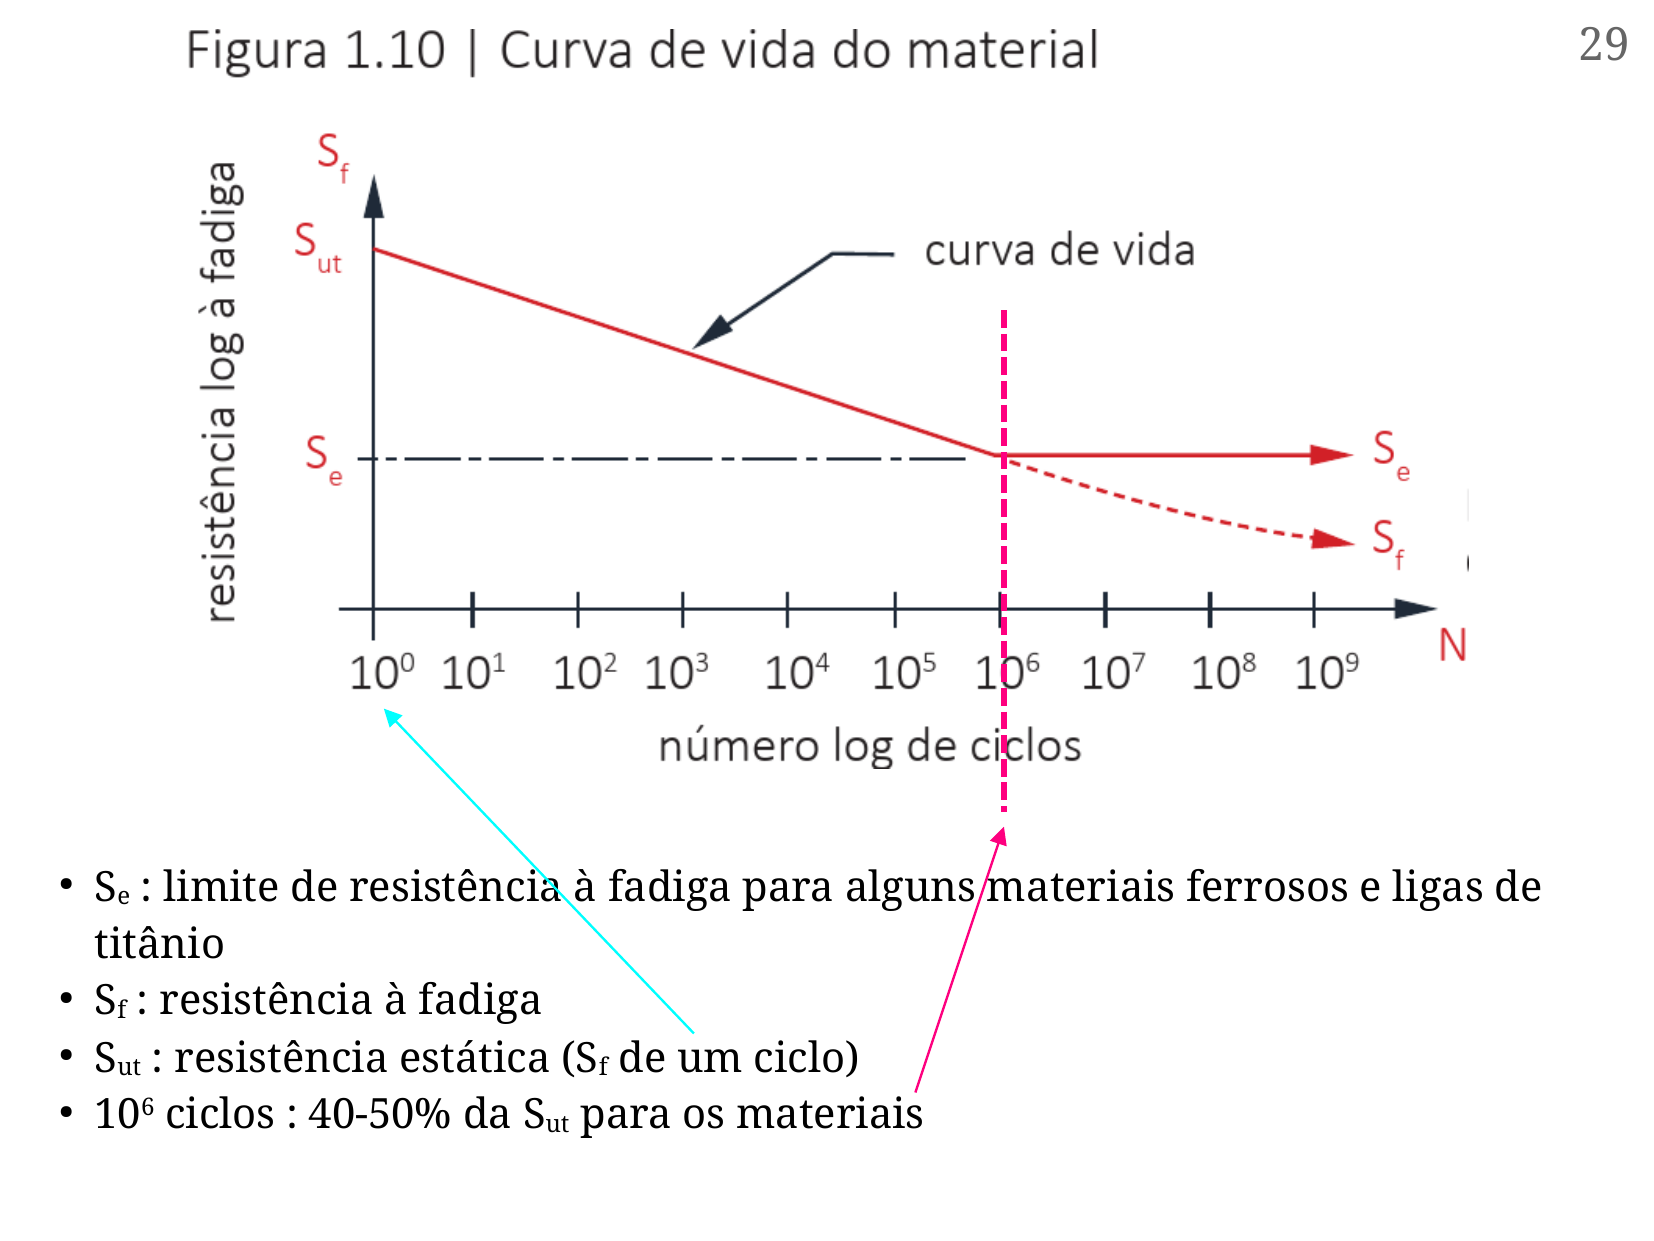

29
#
Se : limite de resistência à fadiga para alguns materiais ferrosos e ligas de titânio
Sf : resistência à fadiga
Sut : resistência estática (Sf de um ciclo)
106 ciclos : 40-50% da Sut para os materiais